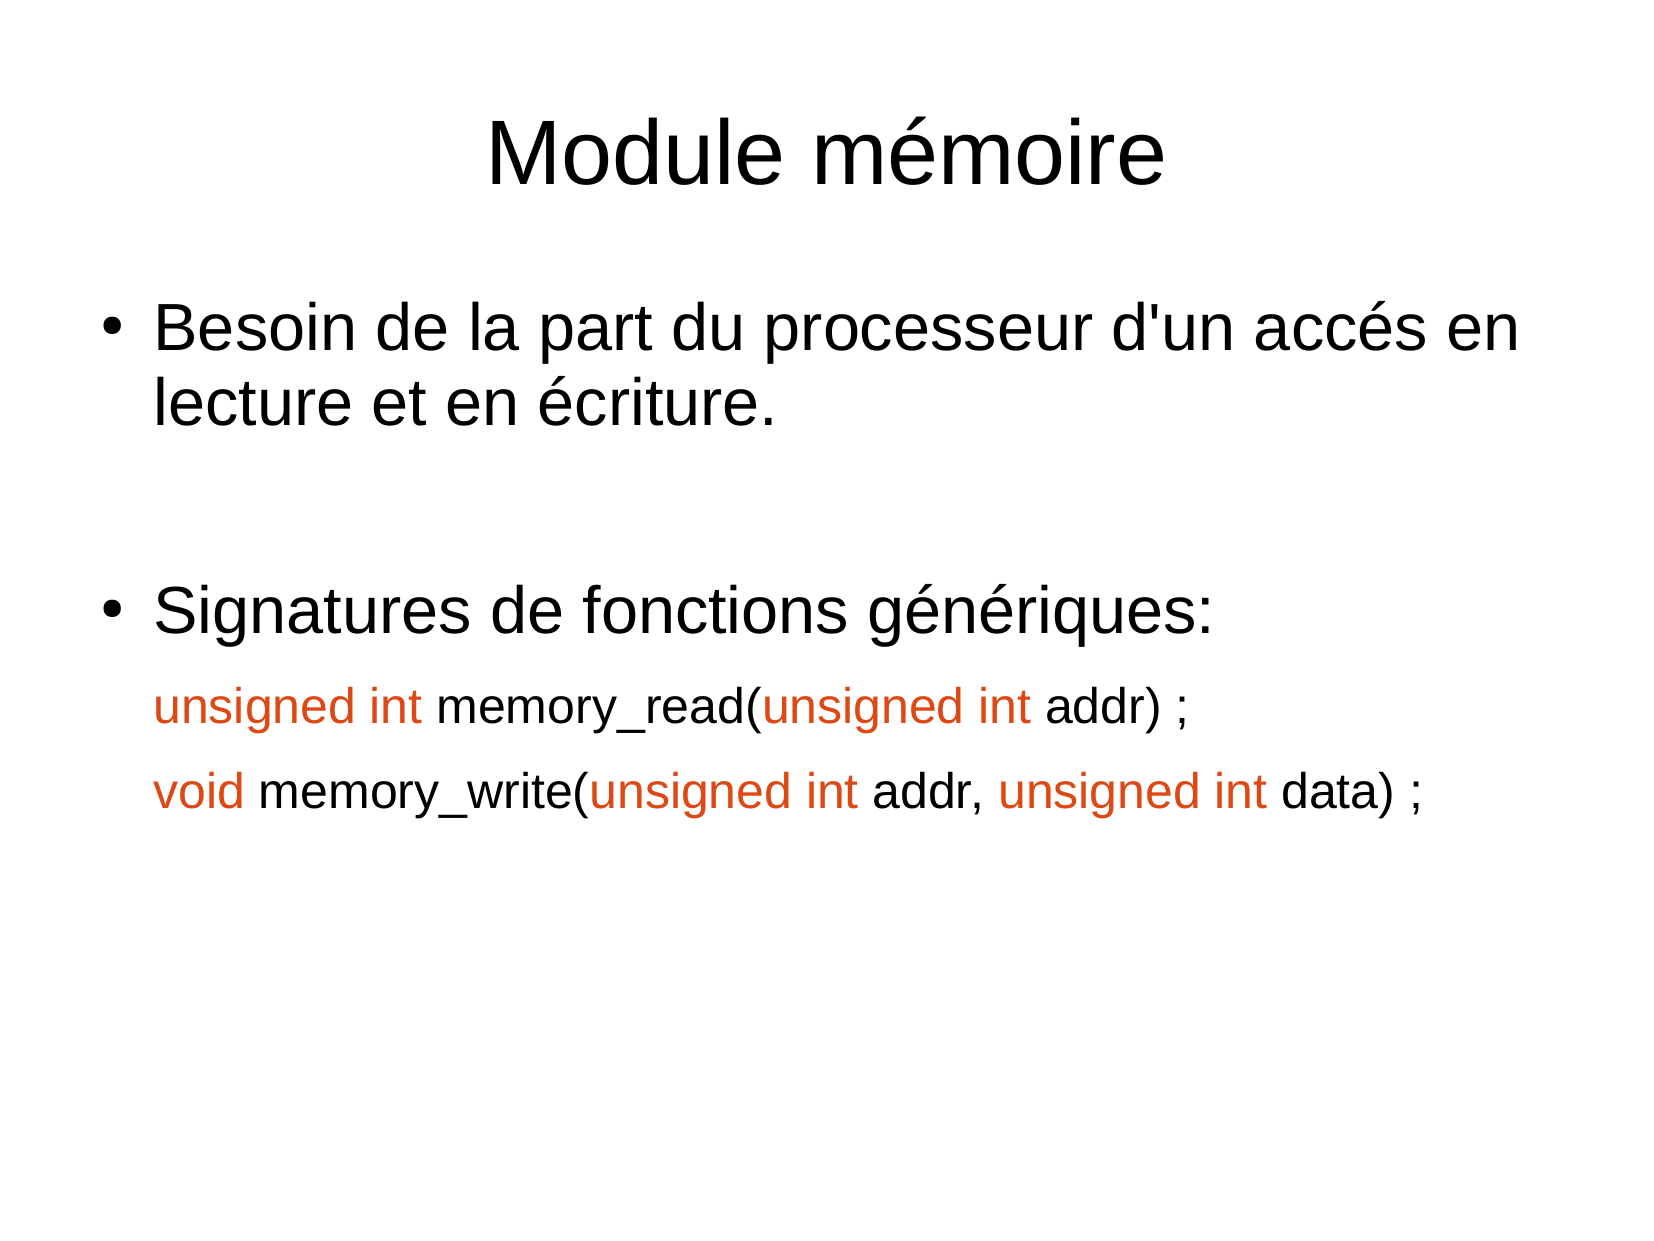

# Module mémoire
Besoin de la part du processeur d'un accés en lecture et en écriture.
Signatures de fonctions génériques:
unsigned int memory_read(unsigned int addr) ;
void memory_write(unsigned int addr, unsigned int data) ;